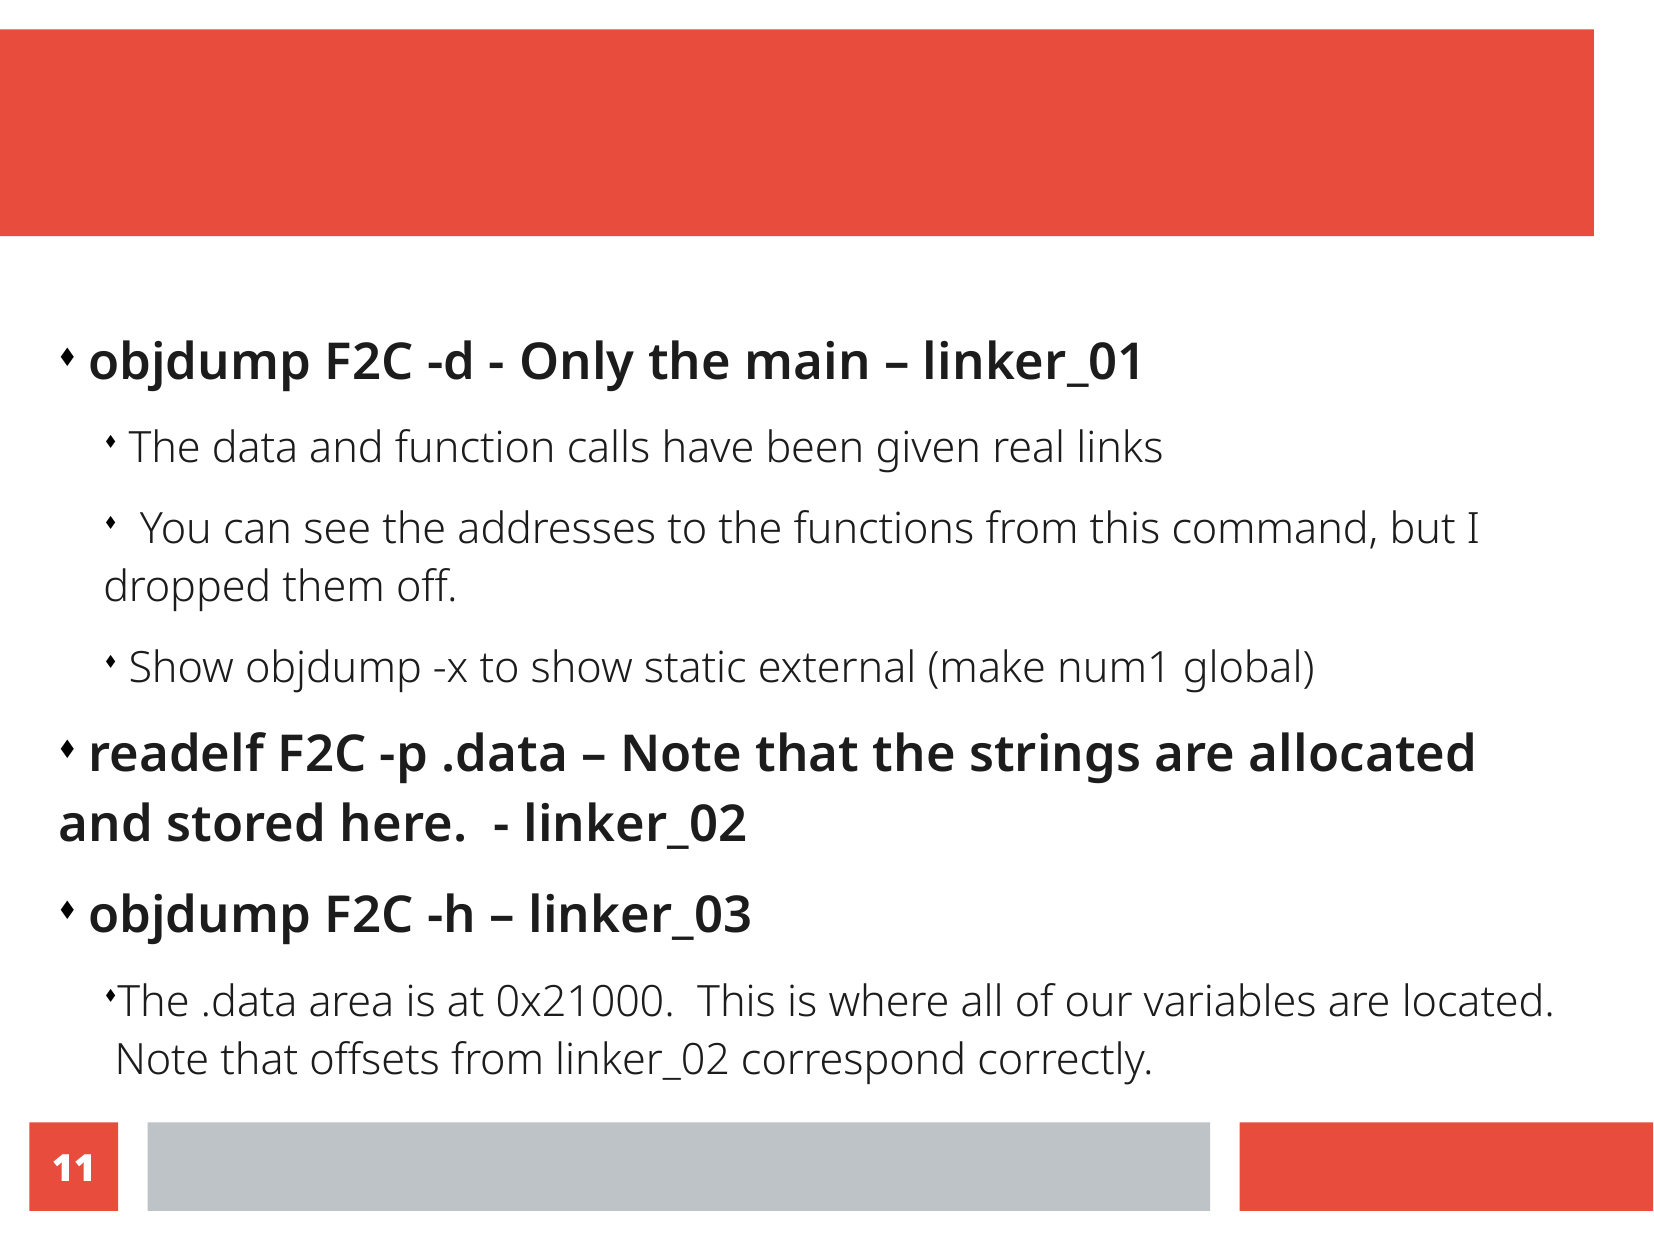

#
 objdump F2C -d - Only the main – linker_01
 The data and function calls have been given real links
 You can see the addresses to the functions from this command, but I dropped them off.
 Show objdump -x to show static external (make num1 global)
 readelf F2C -p .data – Note that the strings are allocated and stored here. - linker_02
 objdump F2C -h – linker_03
The .data area is at 0x21000. This is where all of our variables are located. Note that offsets from linker_02 correspond correctly.
11